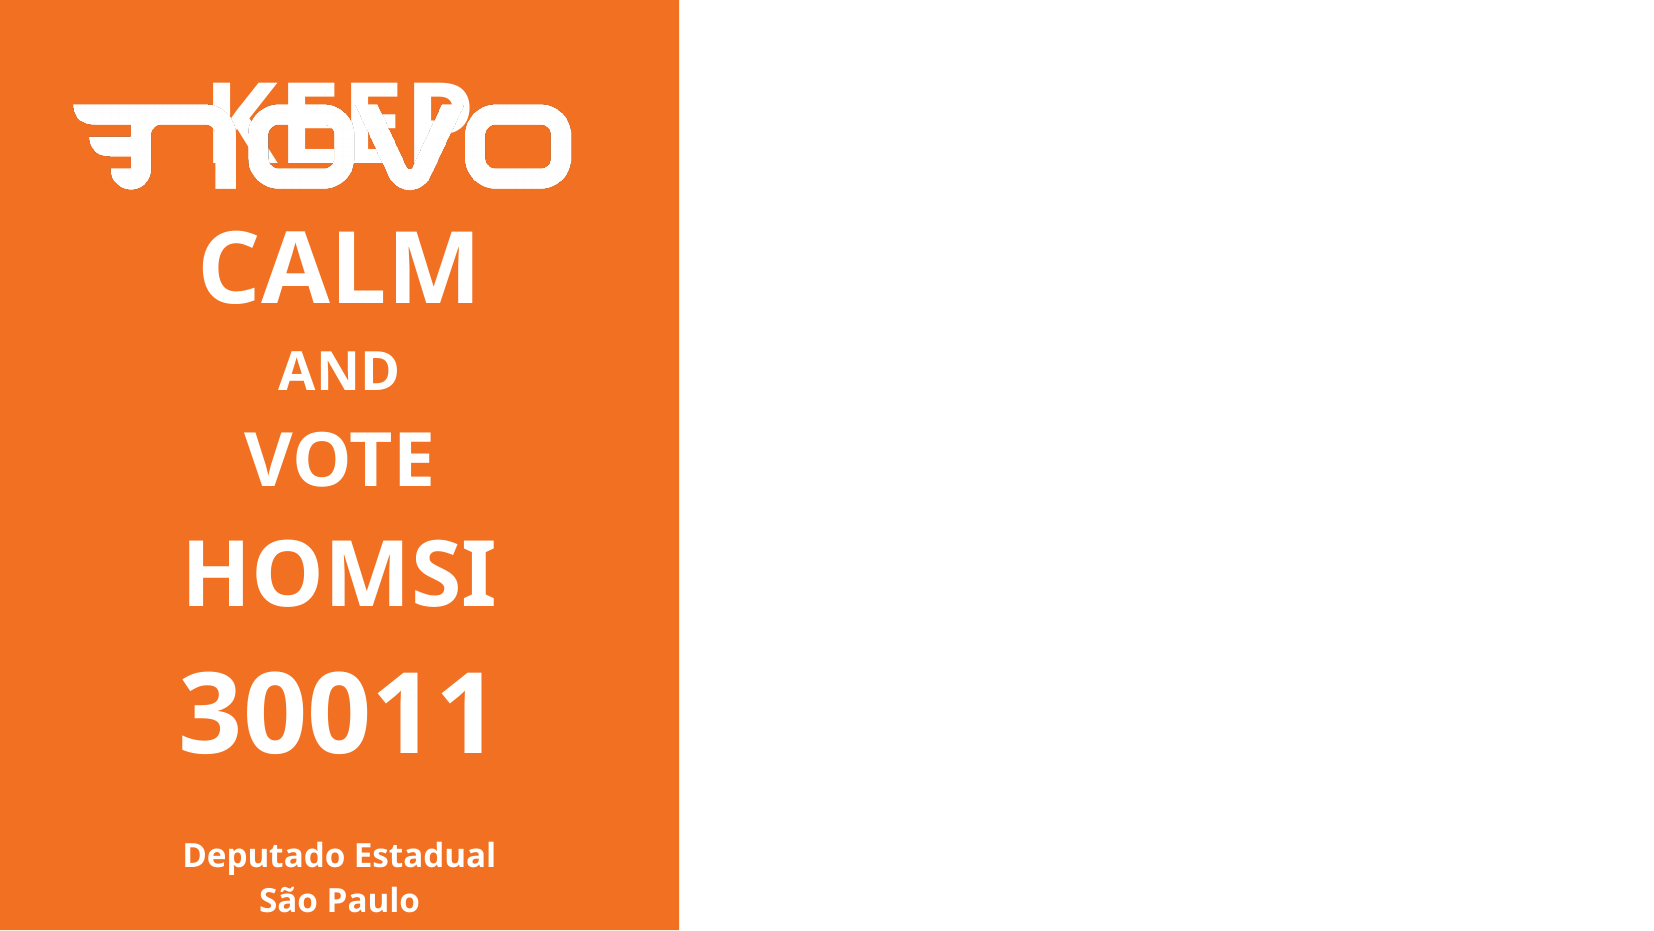

KEEP
CALM
AND
VOTE
HOMSI
30011
Deputado Estadual
São Paulo